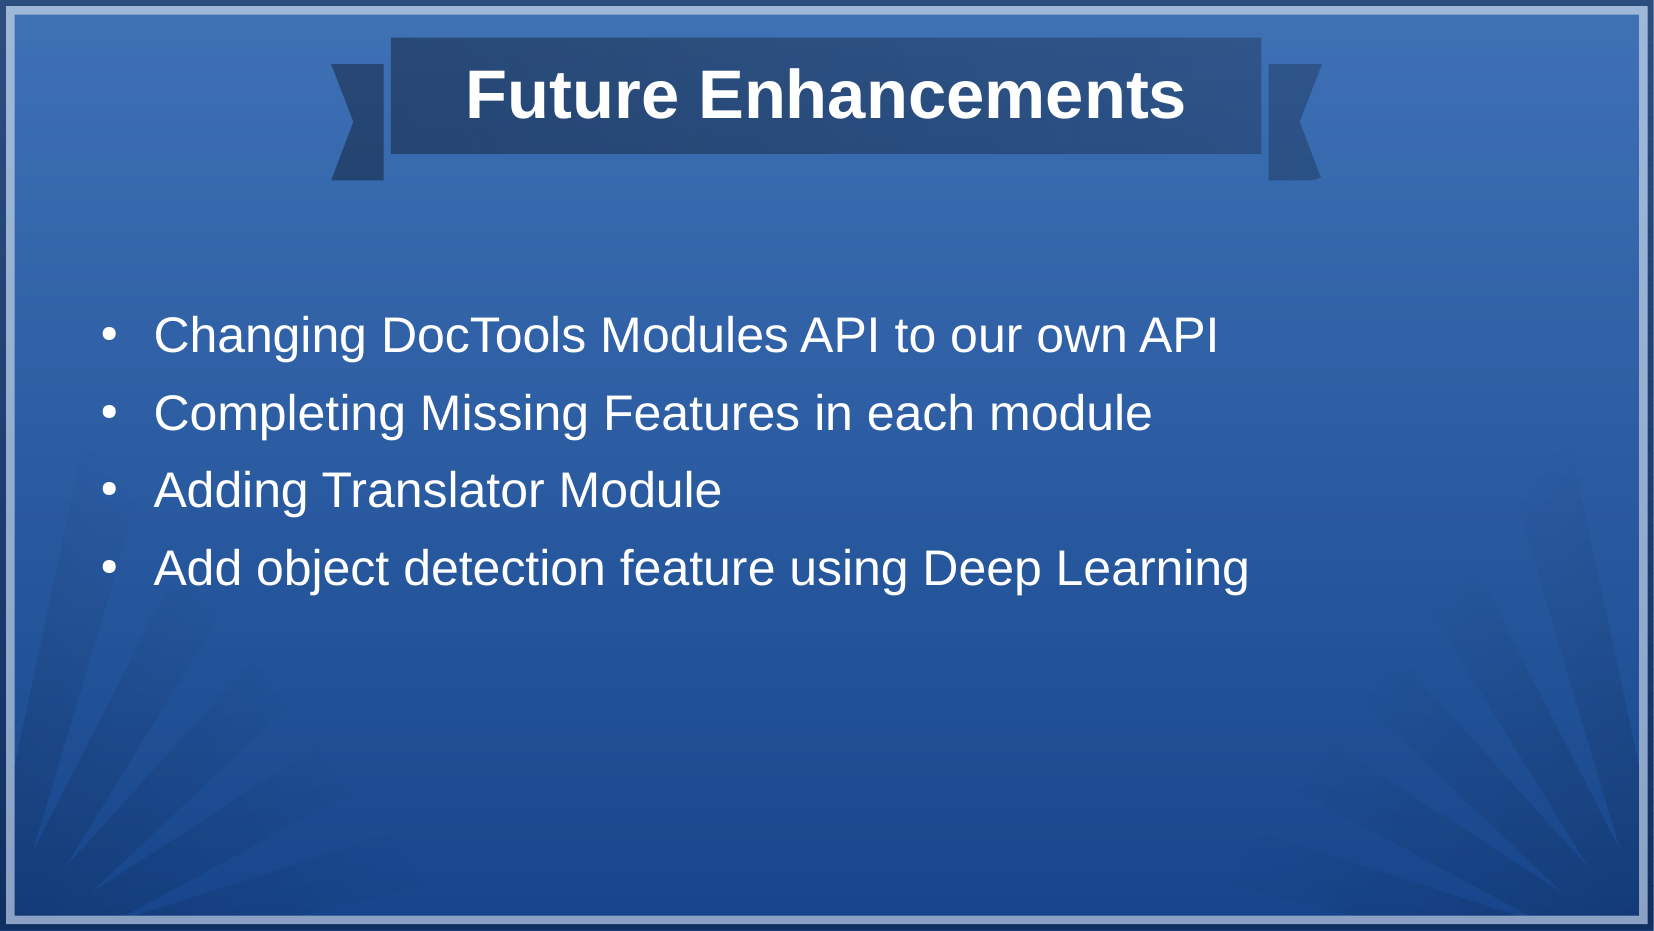

# Future Enhancements
Changing DocTools Modules API to our own API
Completing Missing Features in each module
Adding Translator Module
Add object detection feature using Deep Learning